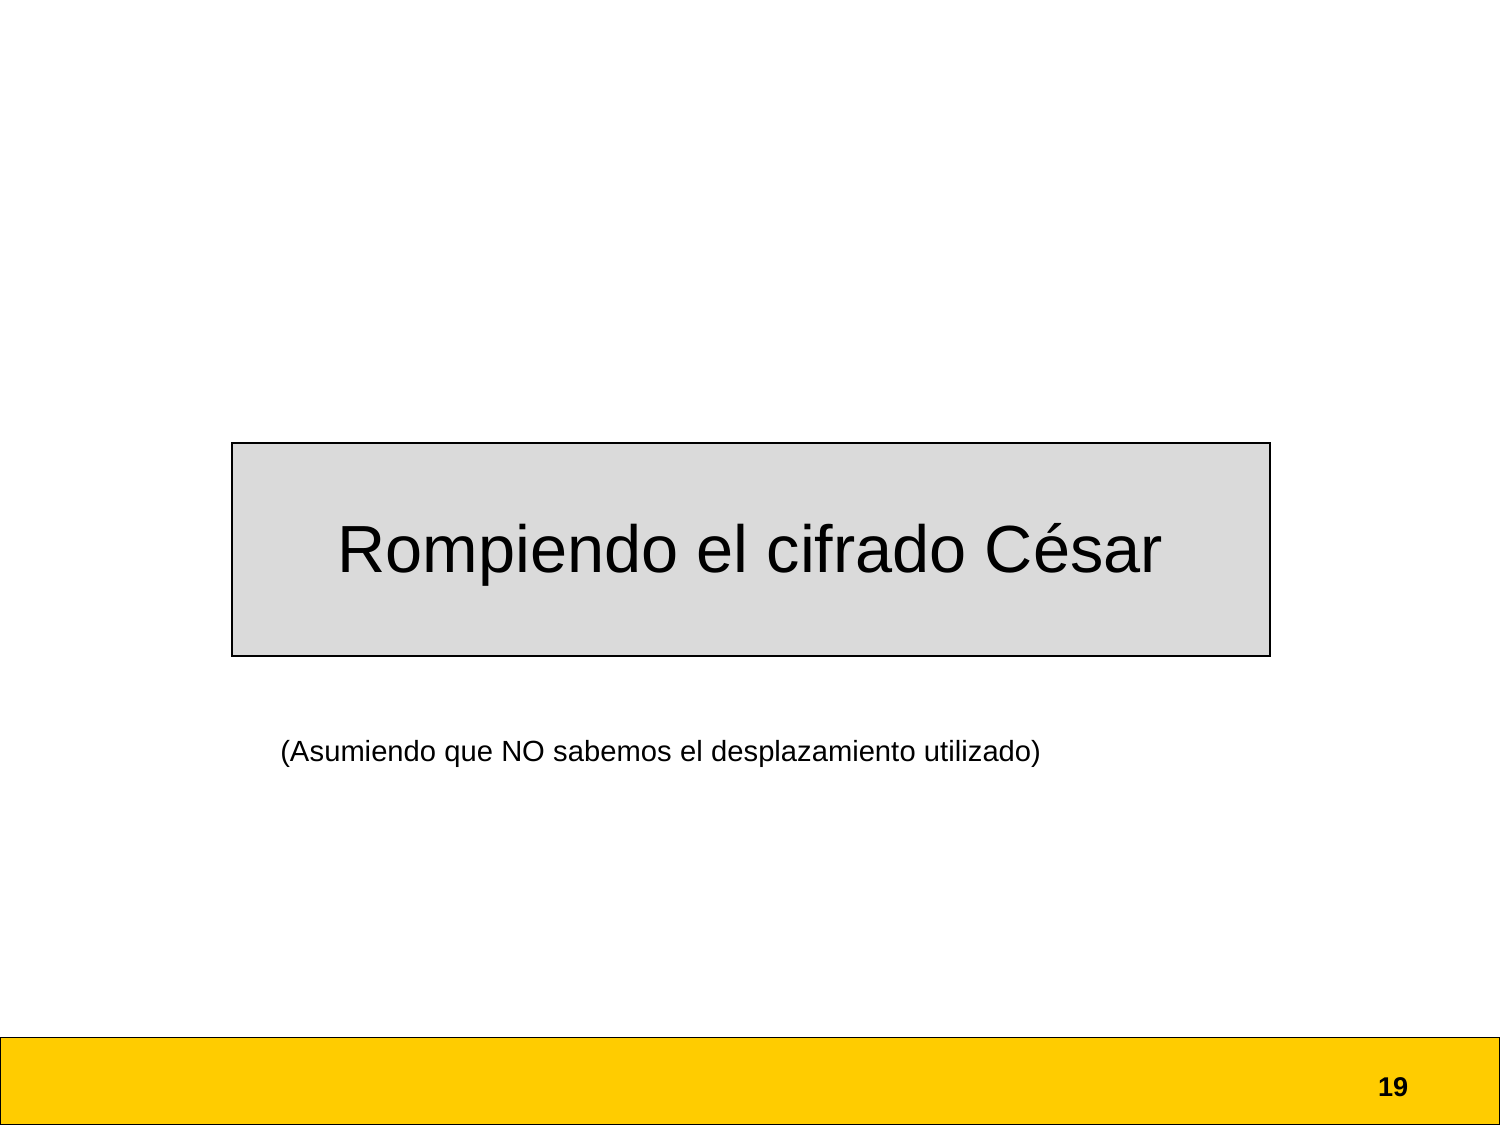

Rompiendo el cifrado César
(Asumiendo que NO sabemos el desplazamiento utilizado)